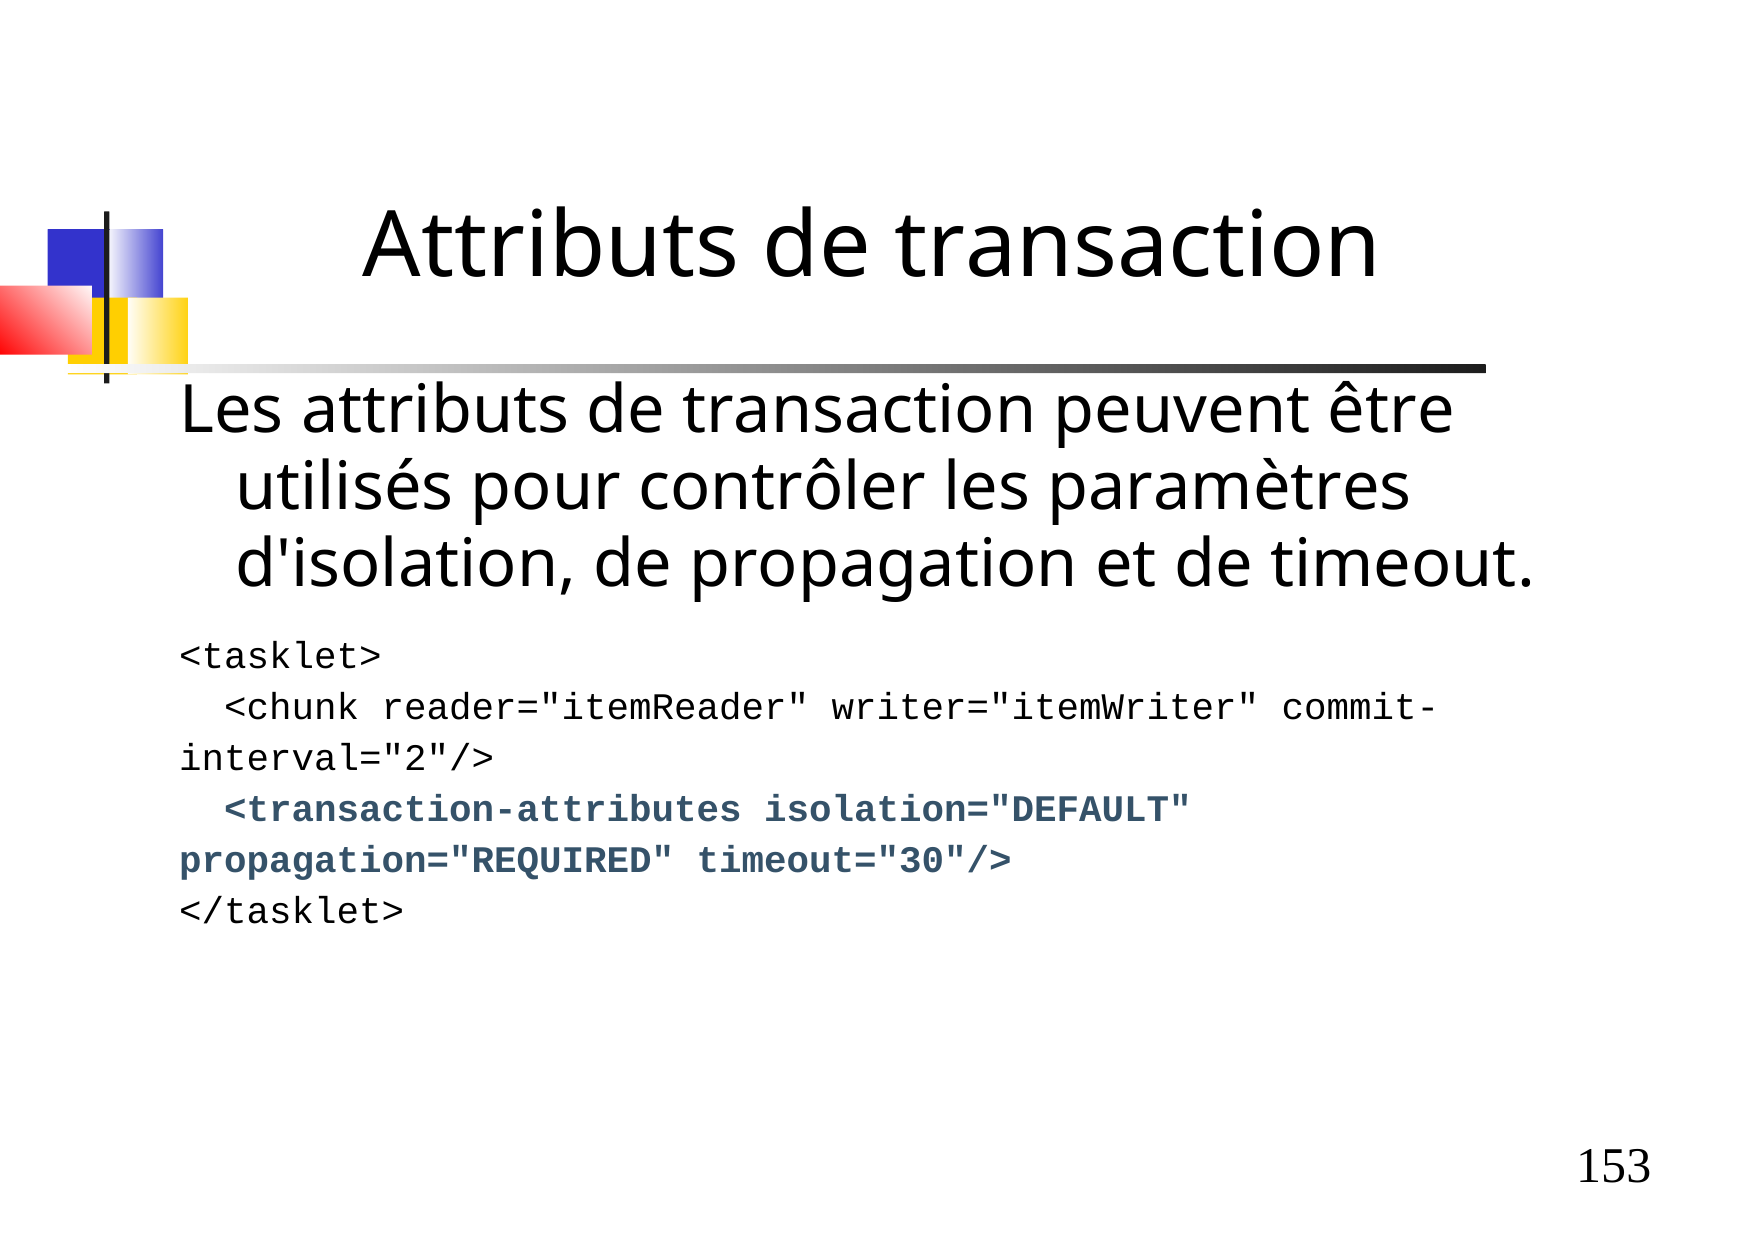

# Attributs de transaction
Les attributs de transaction peuvent être utilisés pour contrôler les paramètres d'isolation, de propagation et de timeout.
<tasklet>
 <chunk reader="itemReader" writer="itemWriter" commit-
interval="2"/>
 <transaction-attributes isolation="DEFAULT"
propagation="REQUIRED" timeout="30"/>
</tasklet>